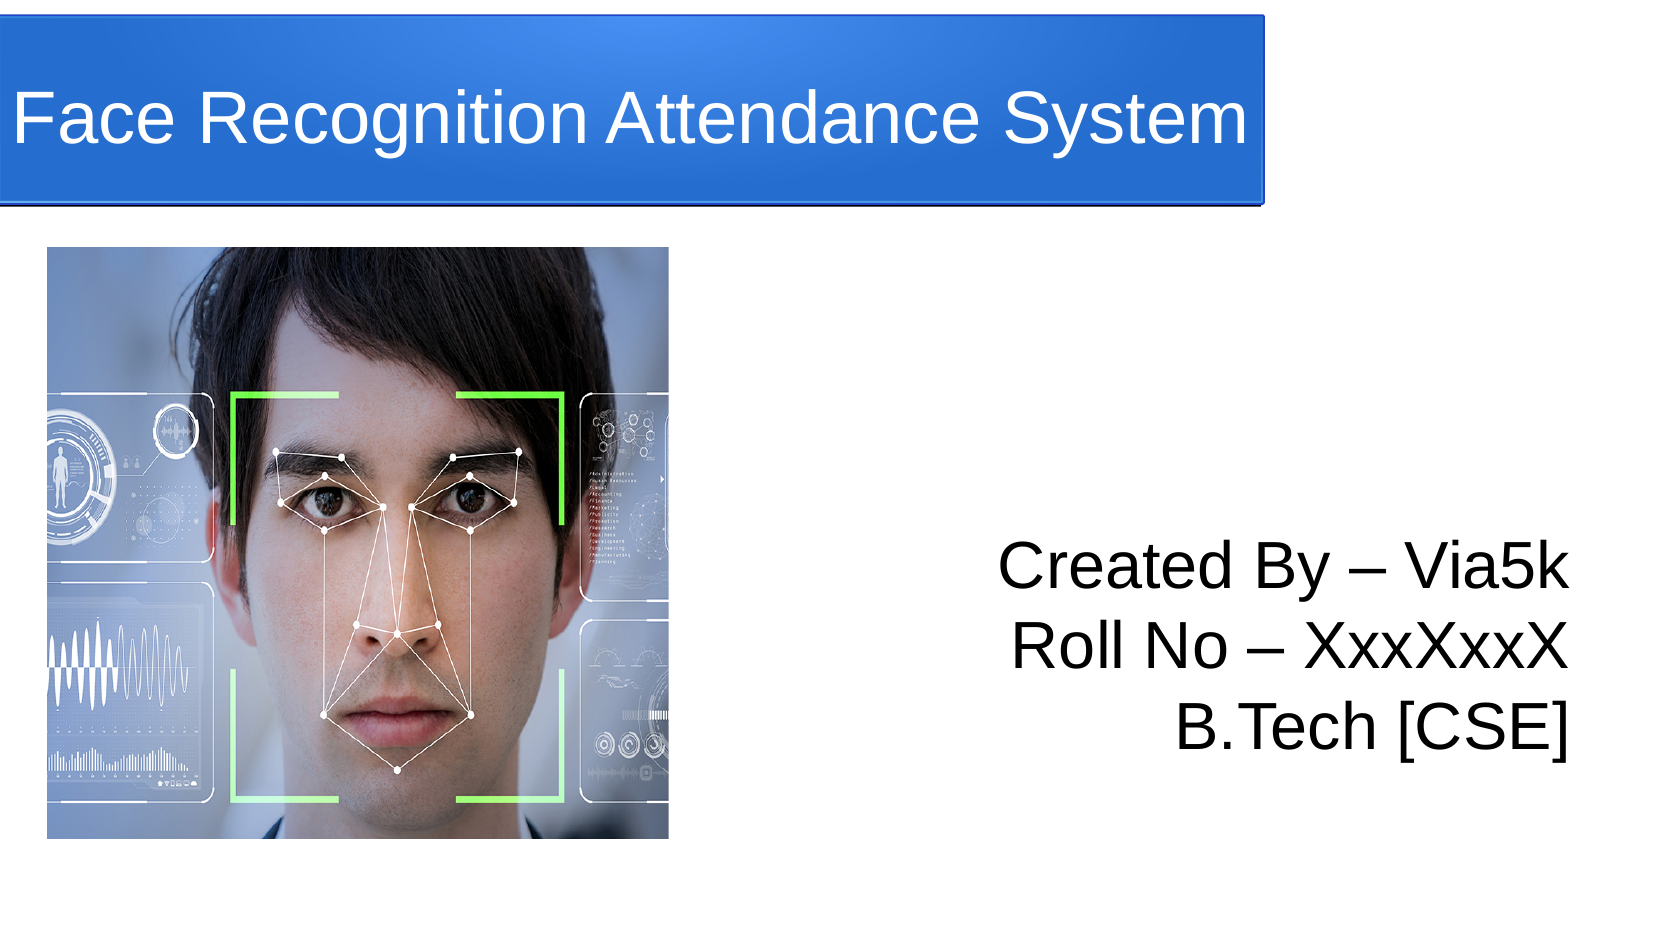

# Face Recognition Attendance System
Created By – Via5k
Roll No – XxxXxxX
B.Tech [CSE]